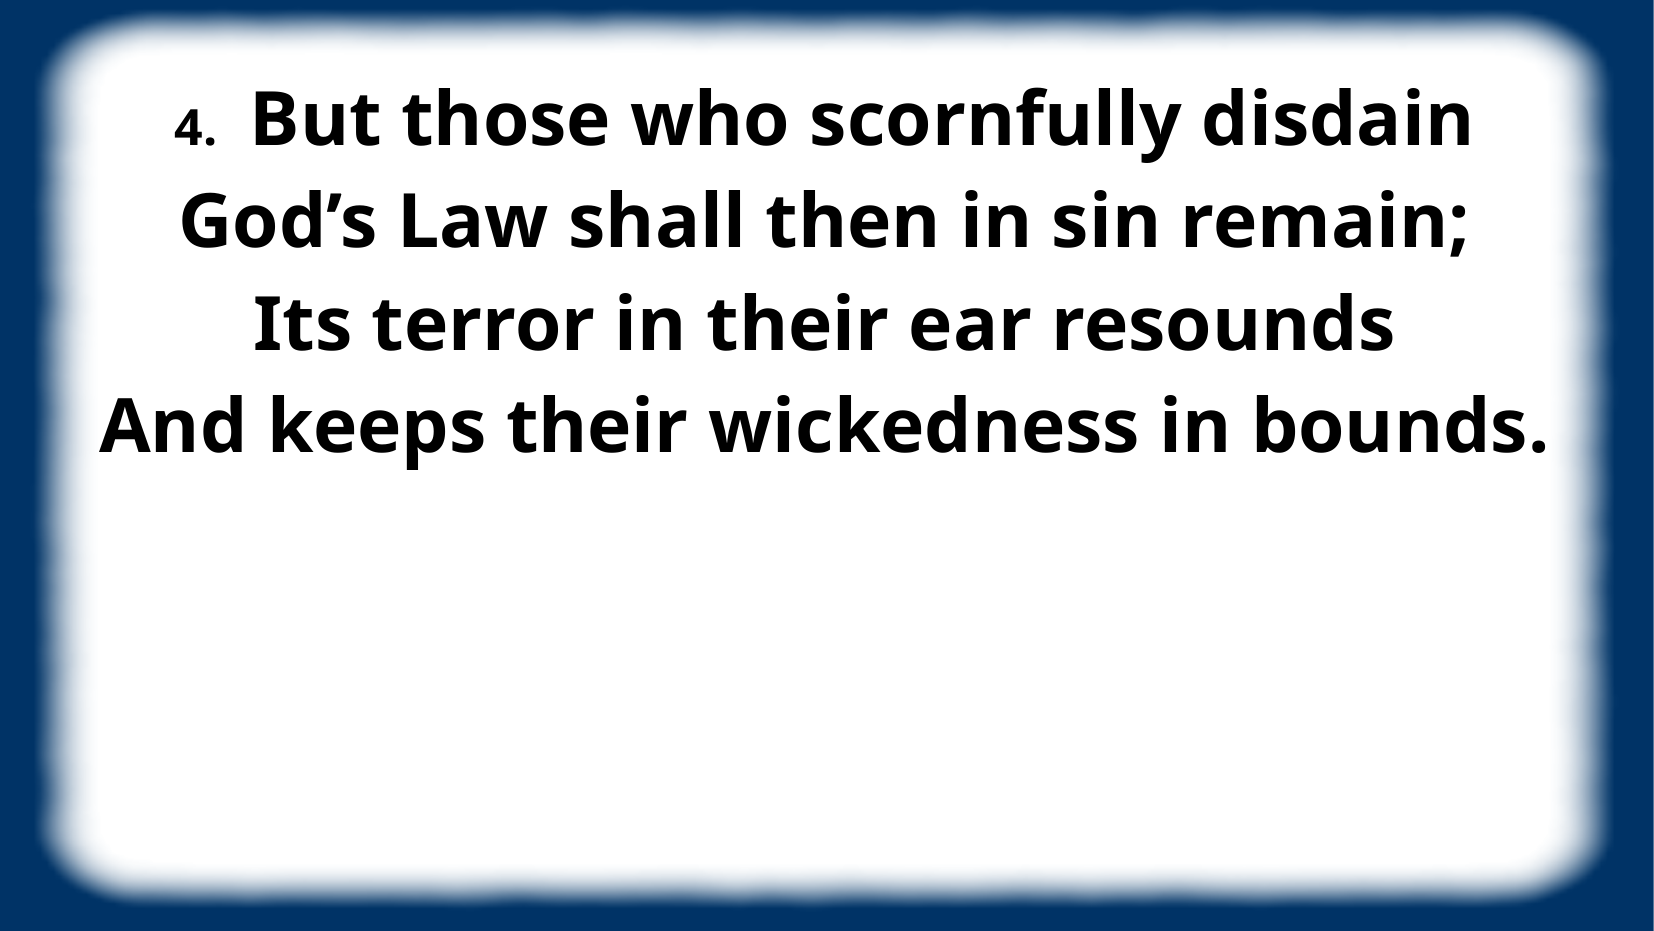

4.	But those who scornfully disdain
God’s Law shall then in sin remain;
Its terror in their ear resounds
And keeps their wickedness in bounds.